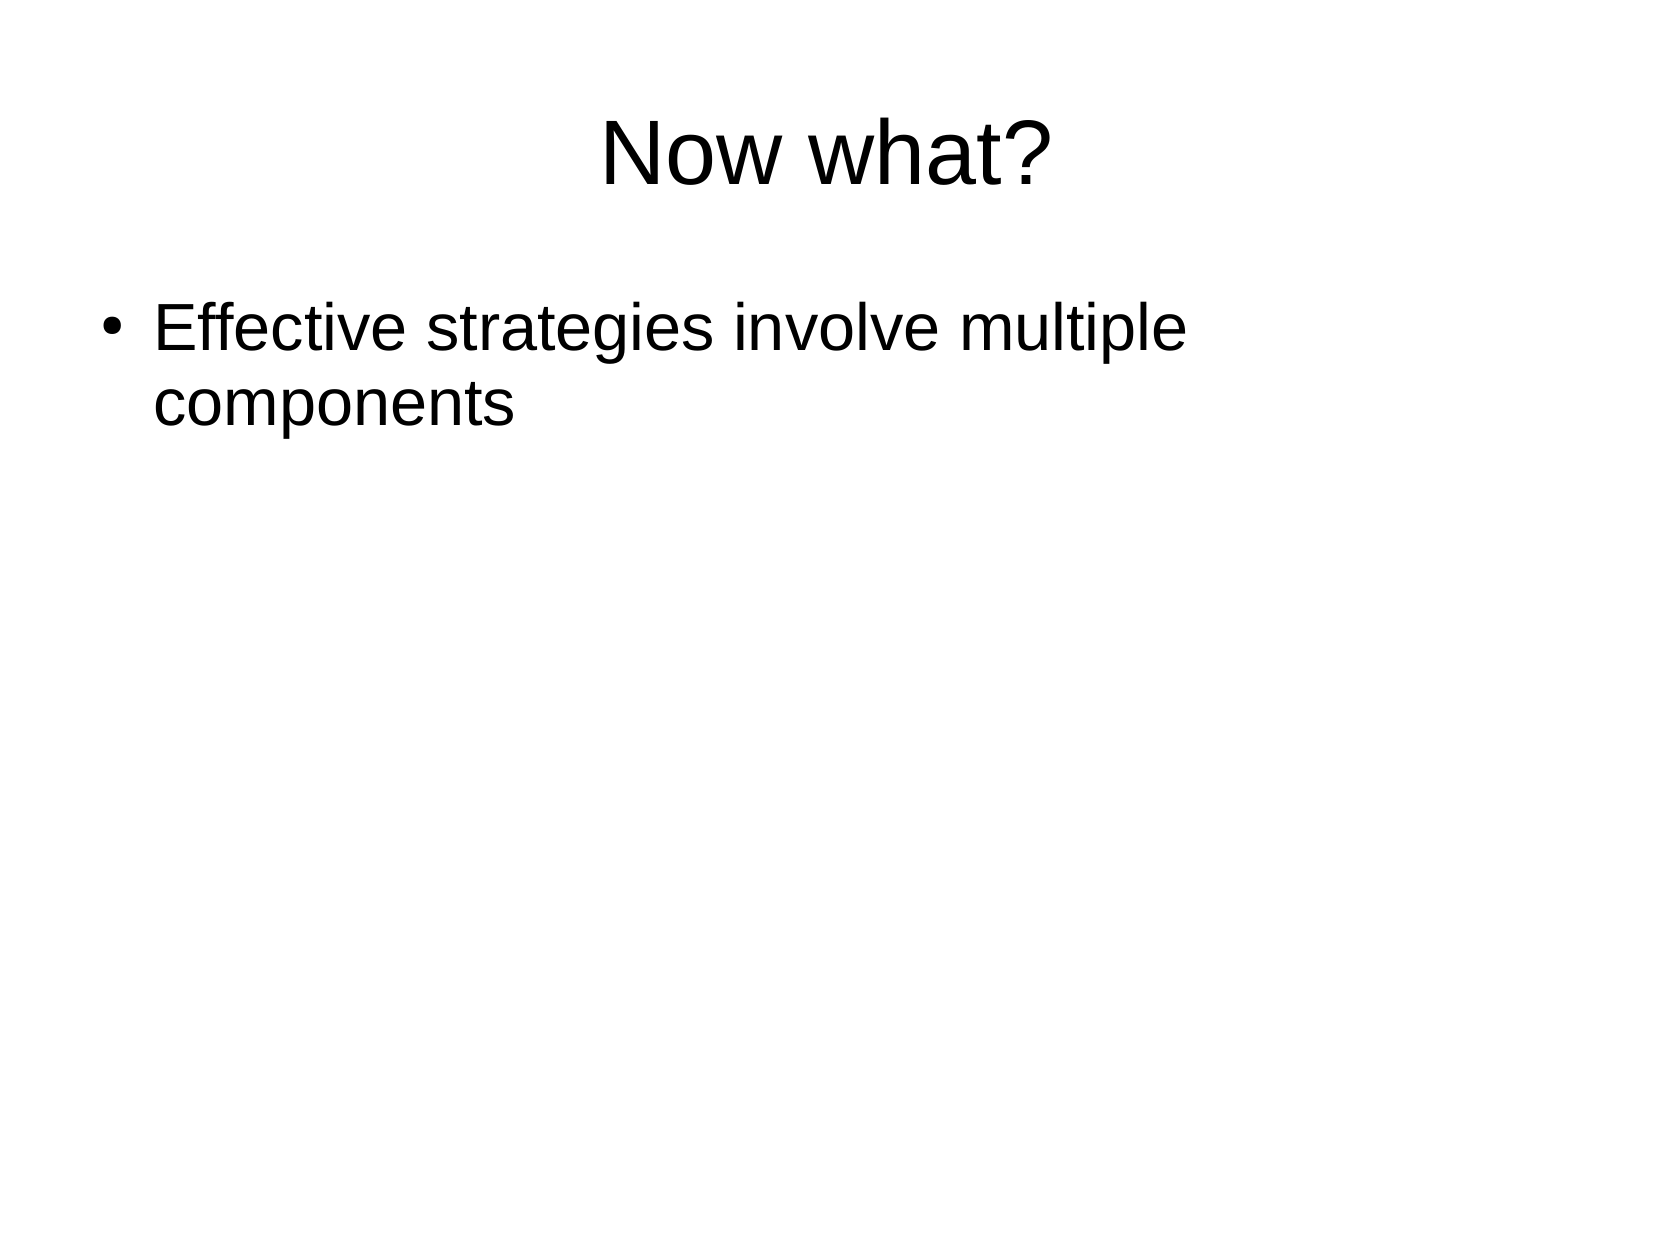

# Now what?
Effective strategies involve multiple components